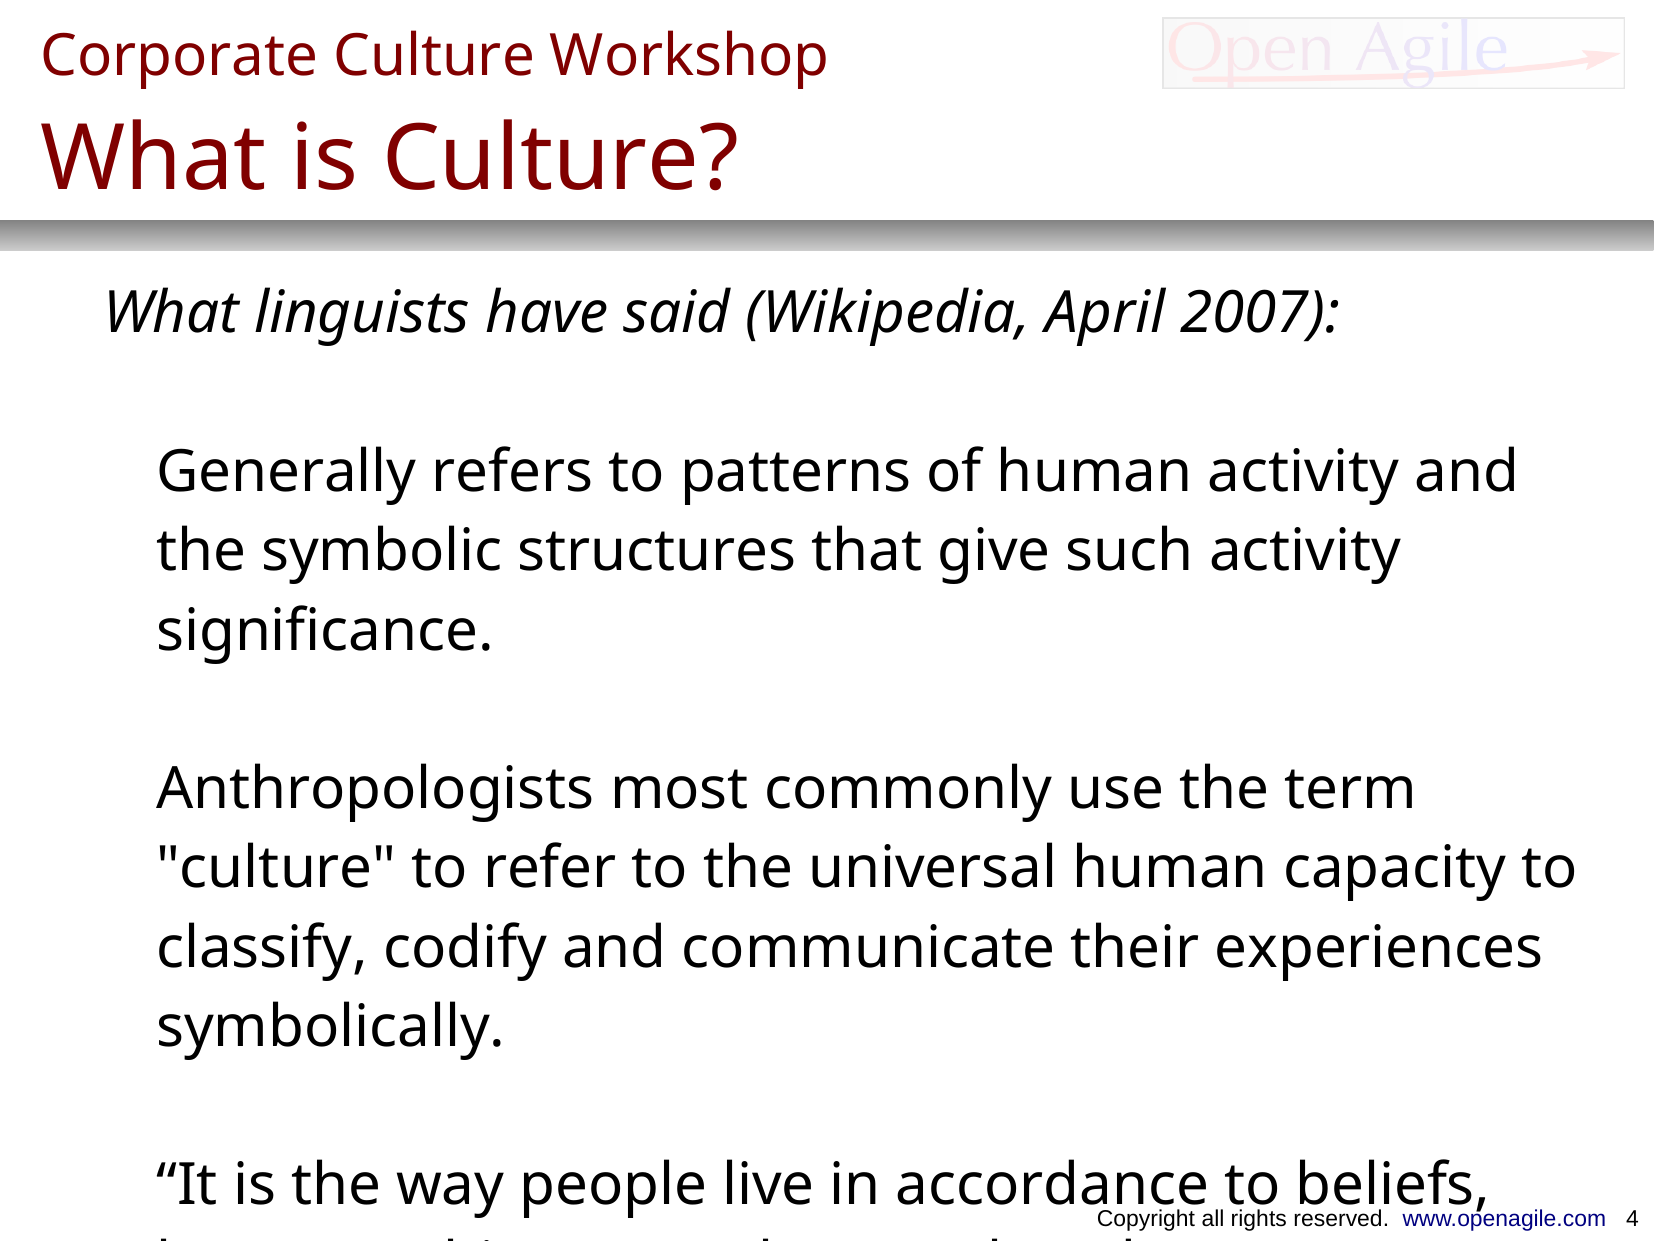

# Corporate Culture Workshop What is Culture?
What linguists have said (Wikipedia, April 2007):
Generally refers to patterns of human activity and the symbolic structures that give such activity significance.
Anthropologists most commonly use the term "culture" to refer to the universal human capacity to classify, codify and communicate their experiences symbolically.
“It is the way people live in accordance to beliefs, language, history, or the way they dress."